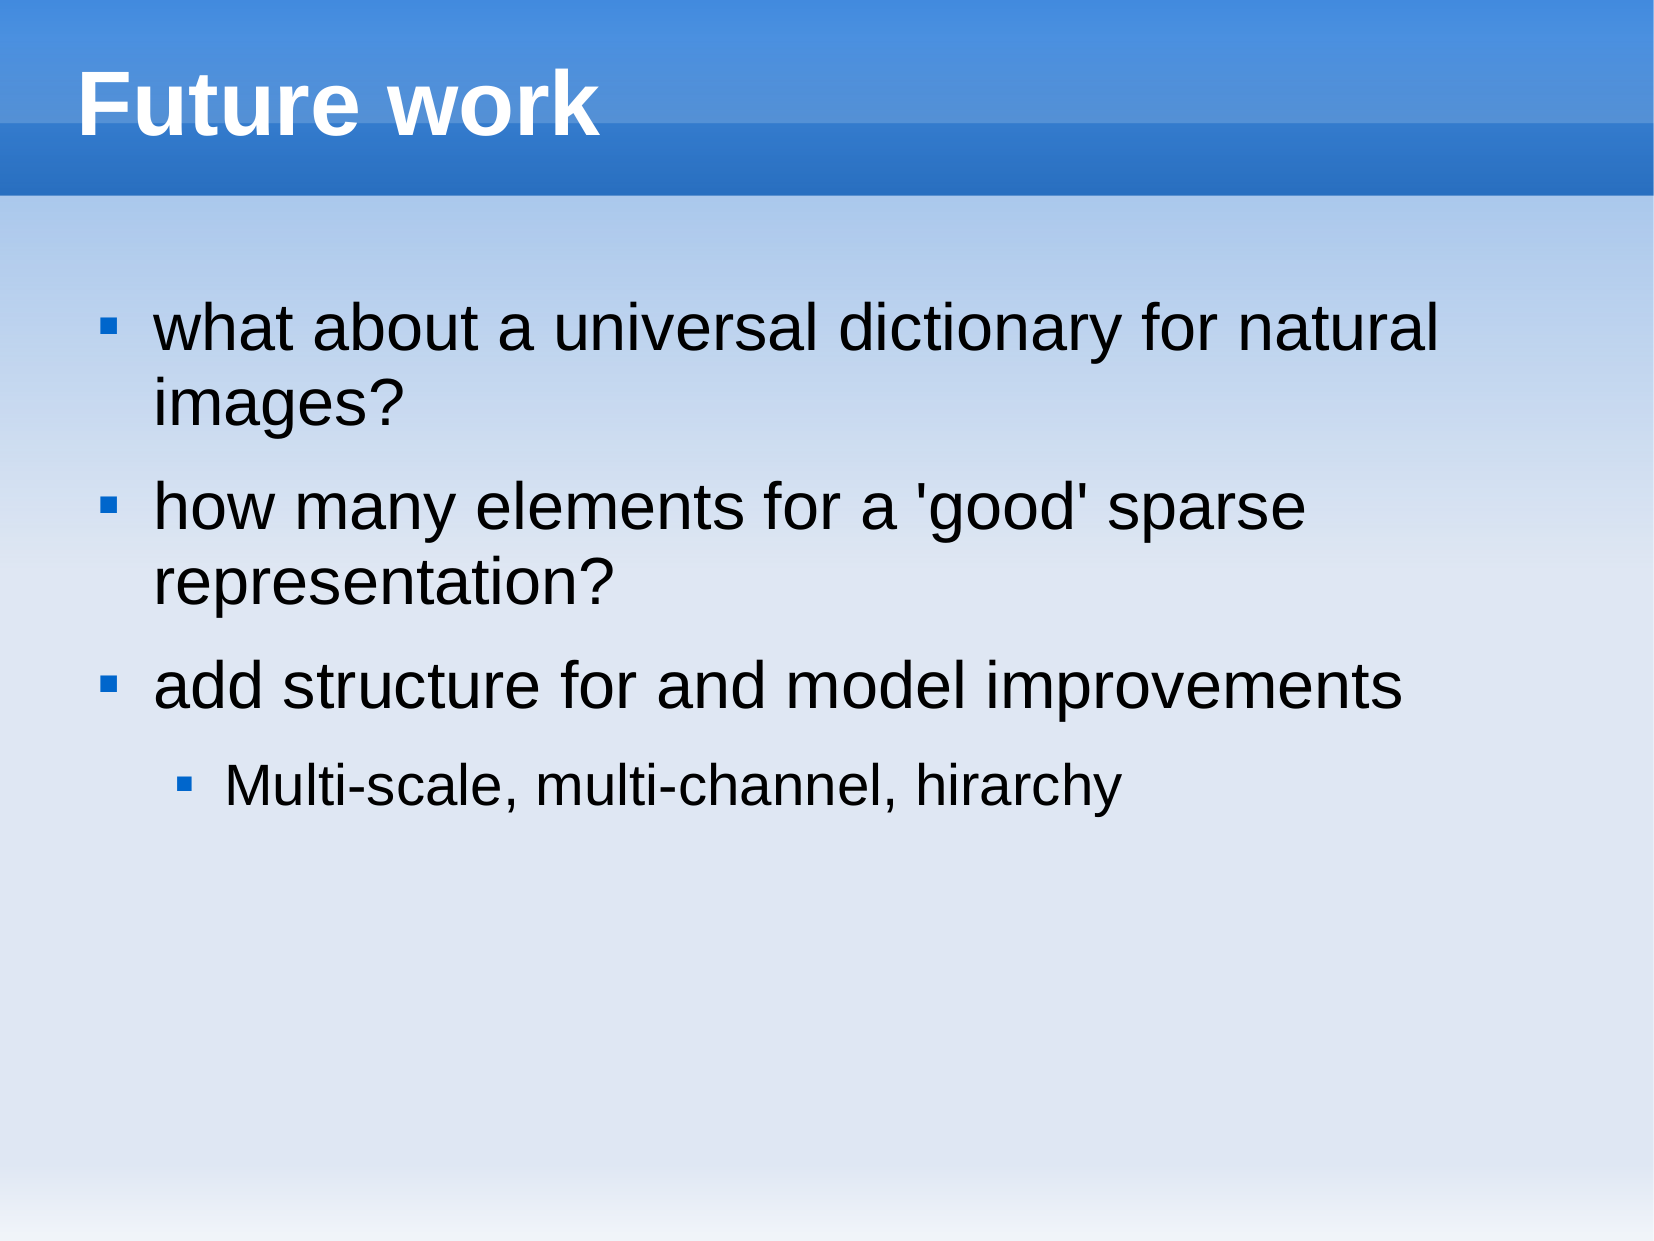

# Future work
what about a universal dictionary for natural images?
how many elements for a 'good' sparse representation?
add structure for and model improvements
Multi-scale, multi-channel, hirarchy